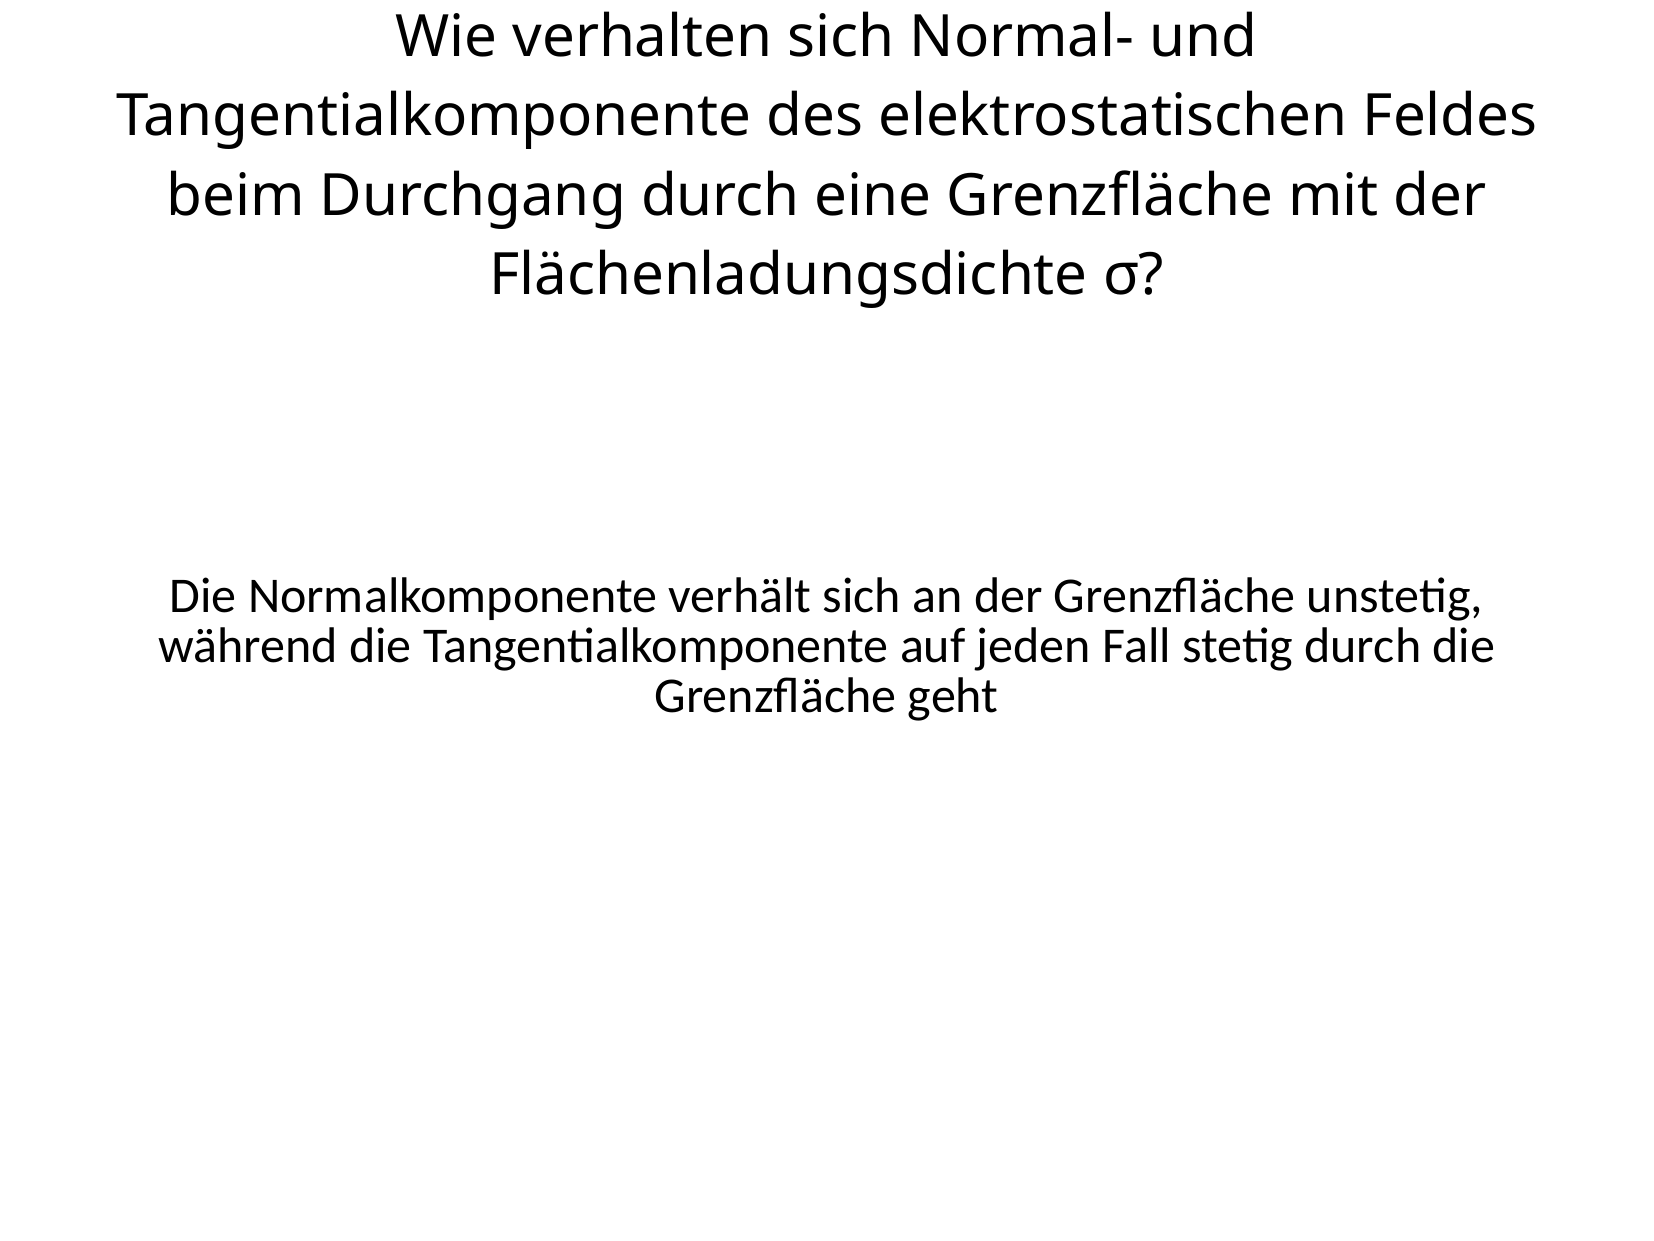

# Wie verhalten sich Normal- und Tangentialkomponente des elektrostatischen Feldes beim Durchgang durch eine Grenzfläche mit der Flächenladungsdichte σ?
Die Normalkomponente verhält sich an der Grenzfläche unstetig, während die Tangentialkomponente auf jeden Fall stetig durch die Grenzfläche geht